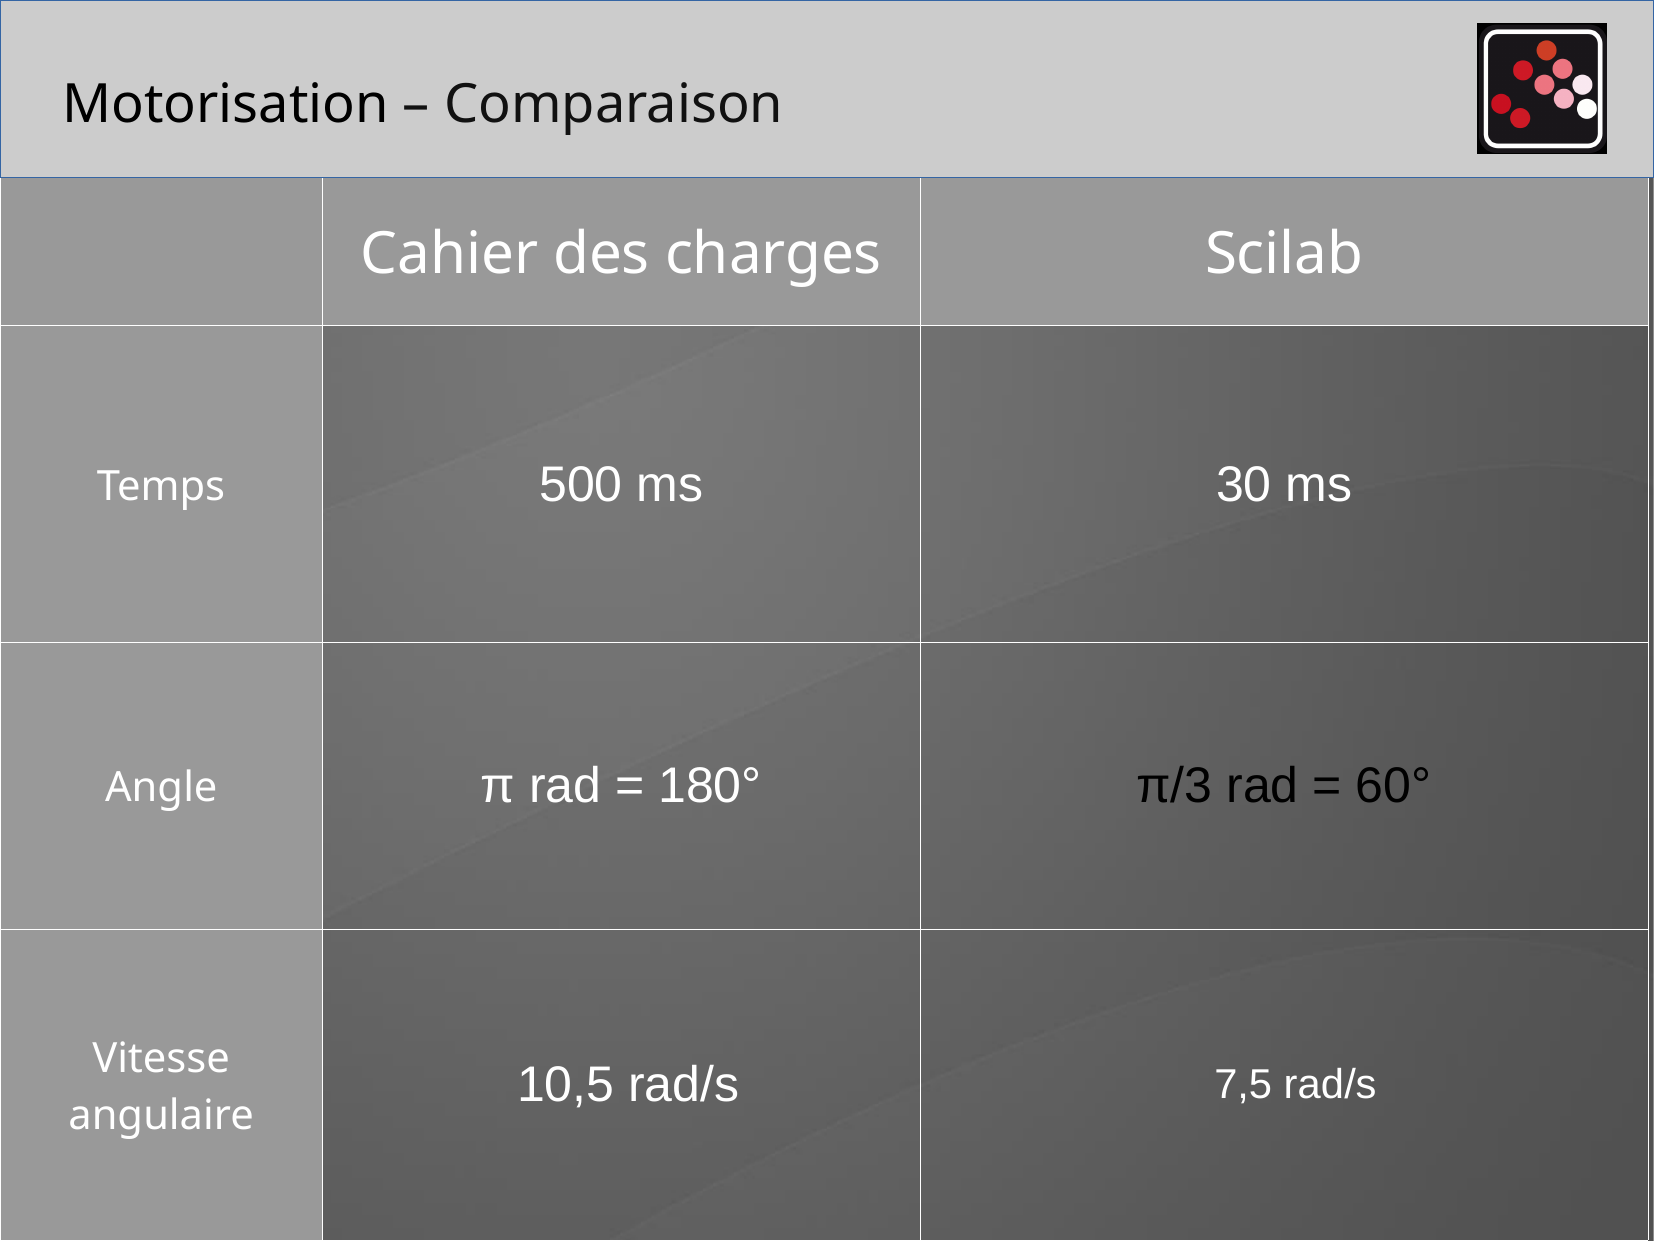

Motorisation – Comparaison
| | Cahier des charges | Scilab |
| --- | --- | --- |
| Temps | 500 ms | 30 ms |
| Angle | π rad = 180° | π/3 rad = 60° |
| Vitesse angulaire | 10,5 rad/s | 7,5 rad/s |